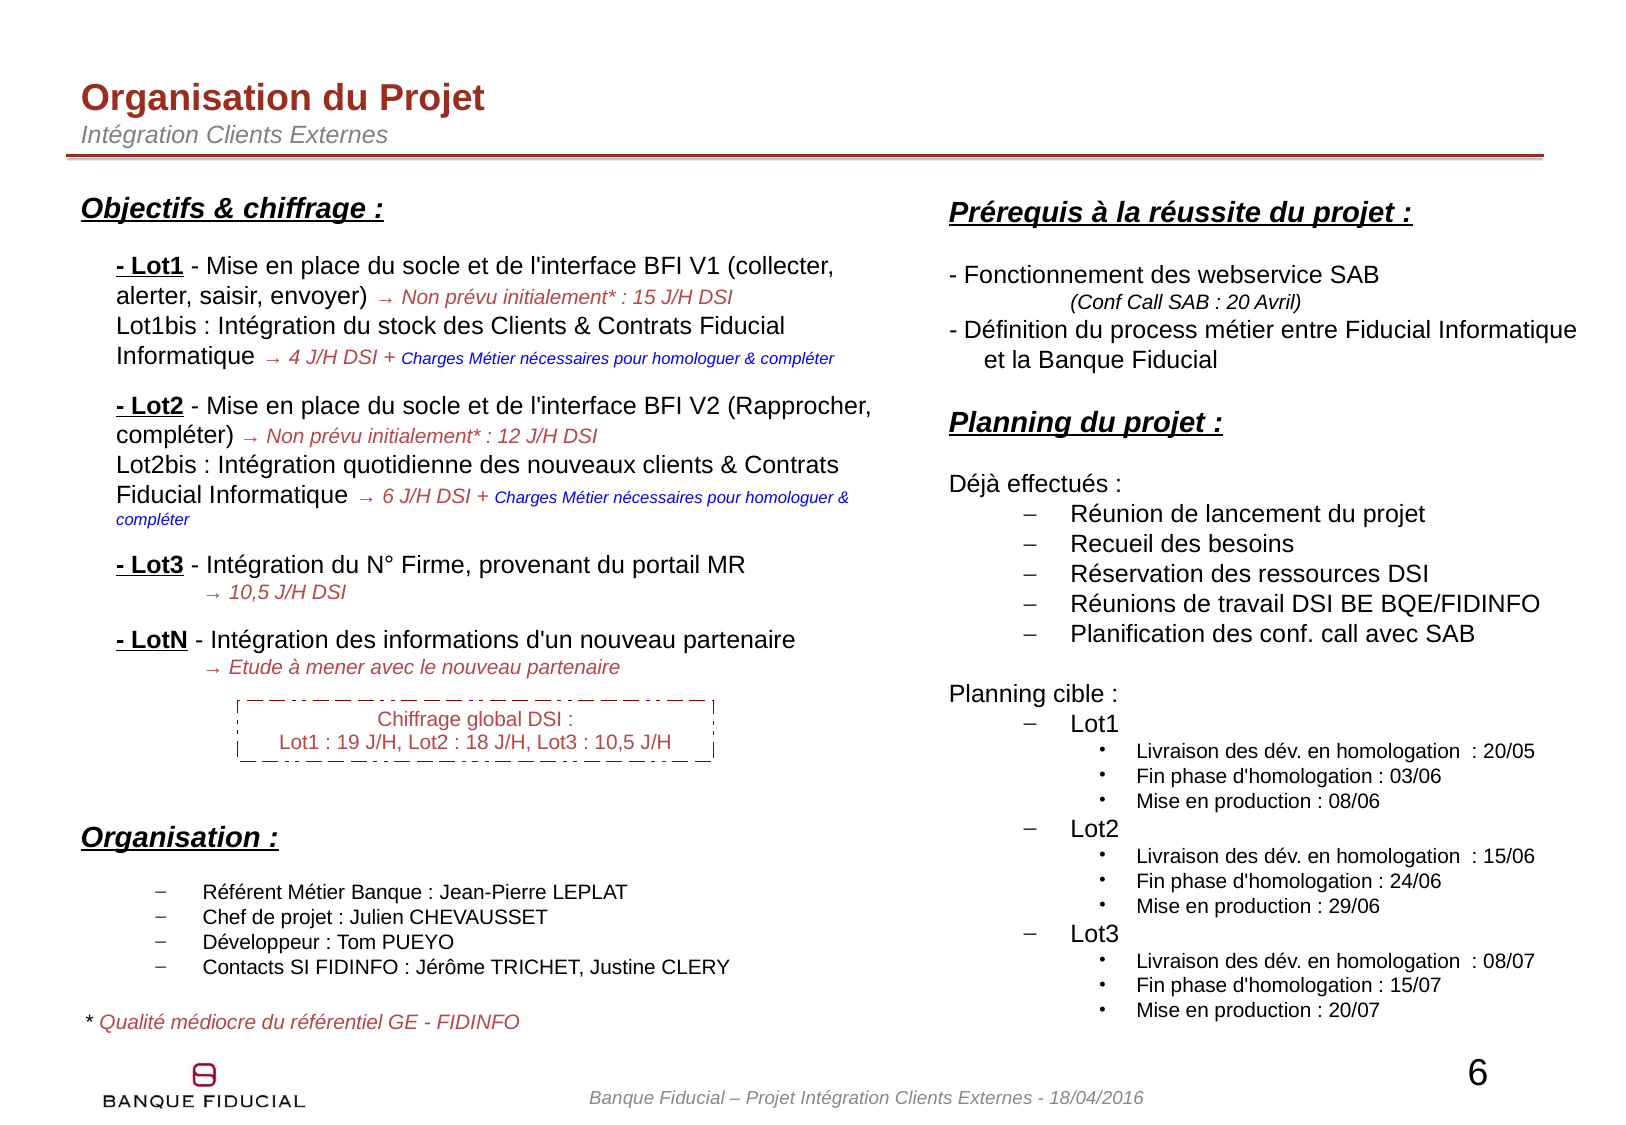

# Organisation du Projet Intégration Clients Externes
Objectifs & chiffrage :
- Lot1 - Mise en place du socle et de l'interface BFI V1 (collecter, alerter, saisir, envoyer) → Non prévu initialement* : 15 J/H DSI
Lot1bis : Intégration du stock des Clients & Contrats Fiducial Informatique → 4 J/H DSI + Charges Métier nécessaires pour homologuer & compléter
- Lot2 - Mise en place du socle et de l'interface BFI V2 (Rapprocher, compléter) → Non prévu initialement* : 12 J/H DSI
Lot2bis : Intégration quotidienne des nouveaux clients & Contrats Fiducial Informatique → 6 J/H DSI + Charges Métier nécessaires pour homologuer & compléter
- Lot3 - Intégration du N° Firme, provenant du portail MR
→ 10,5 J/H DSI
- LotN - Intégration des informations d'un nouveau partenaire
→ Etude à mener avec le nouveau partenaire
Organisation :
Référent Métier Banque : Jean-Pierre LEPLAT
Chef de projet : Julien CHEVAUSSET
Développeur : Tom PUEYO
Contacts SI FIDINFO : Jérôme TRICHET, Justine CLERY
Prérequis à la réussite du projet :
- Fonctionnement des webservice SAB
(Conf Call SAB : 20 Avril)
- Définition du process métier entre Fiducial Informatique et la Banque Fiducial
Planning du projet :
Déjà effectués :
Réunion de lancement du projet
Recueil des besoins
Réservation des ressources DSI
Réunions de travail DSI BE BQE/FIDINFO
Planification des conf. call avec SAB
Planning cible :
Lot1
Livraison des dév. en homologation  : 20/05
Fin phase d'homologation : 03/06
Mise en production : 08/06
Lot2
Livraison des dév. en homologation  : 15/06
Fin phase d'homologation : 24/06
Mise en production : 29/06
Lot3
Livraison des dév. en homologation  : 08/07
Fin phase d'homologation : 15/07
Mise en production : 20/07
Chiffrage global DSI :
Lot1 : 19 J/H, Lot2 : 18 J/H, Lot3 : 10,5 J/H
* Qualité médiocre du référentiel GE - FIDINFO